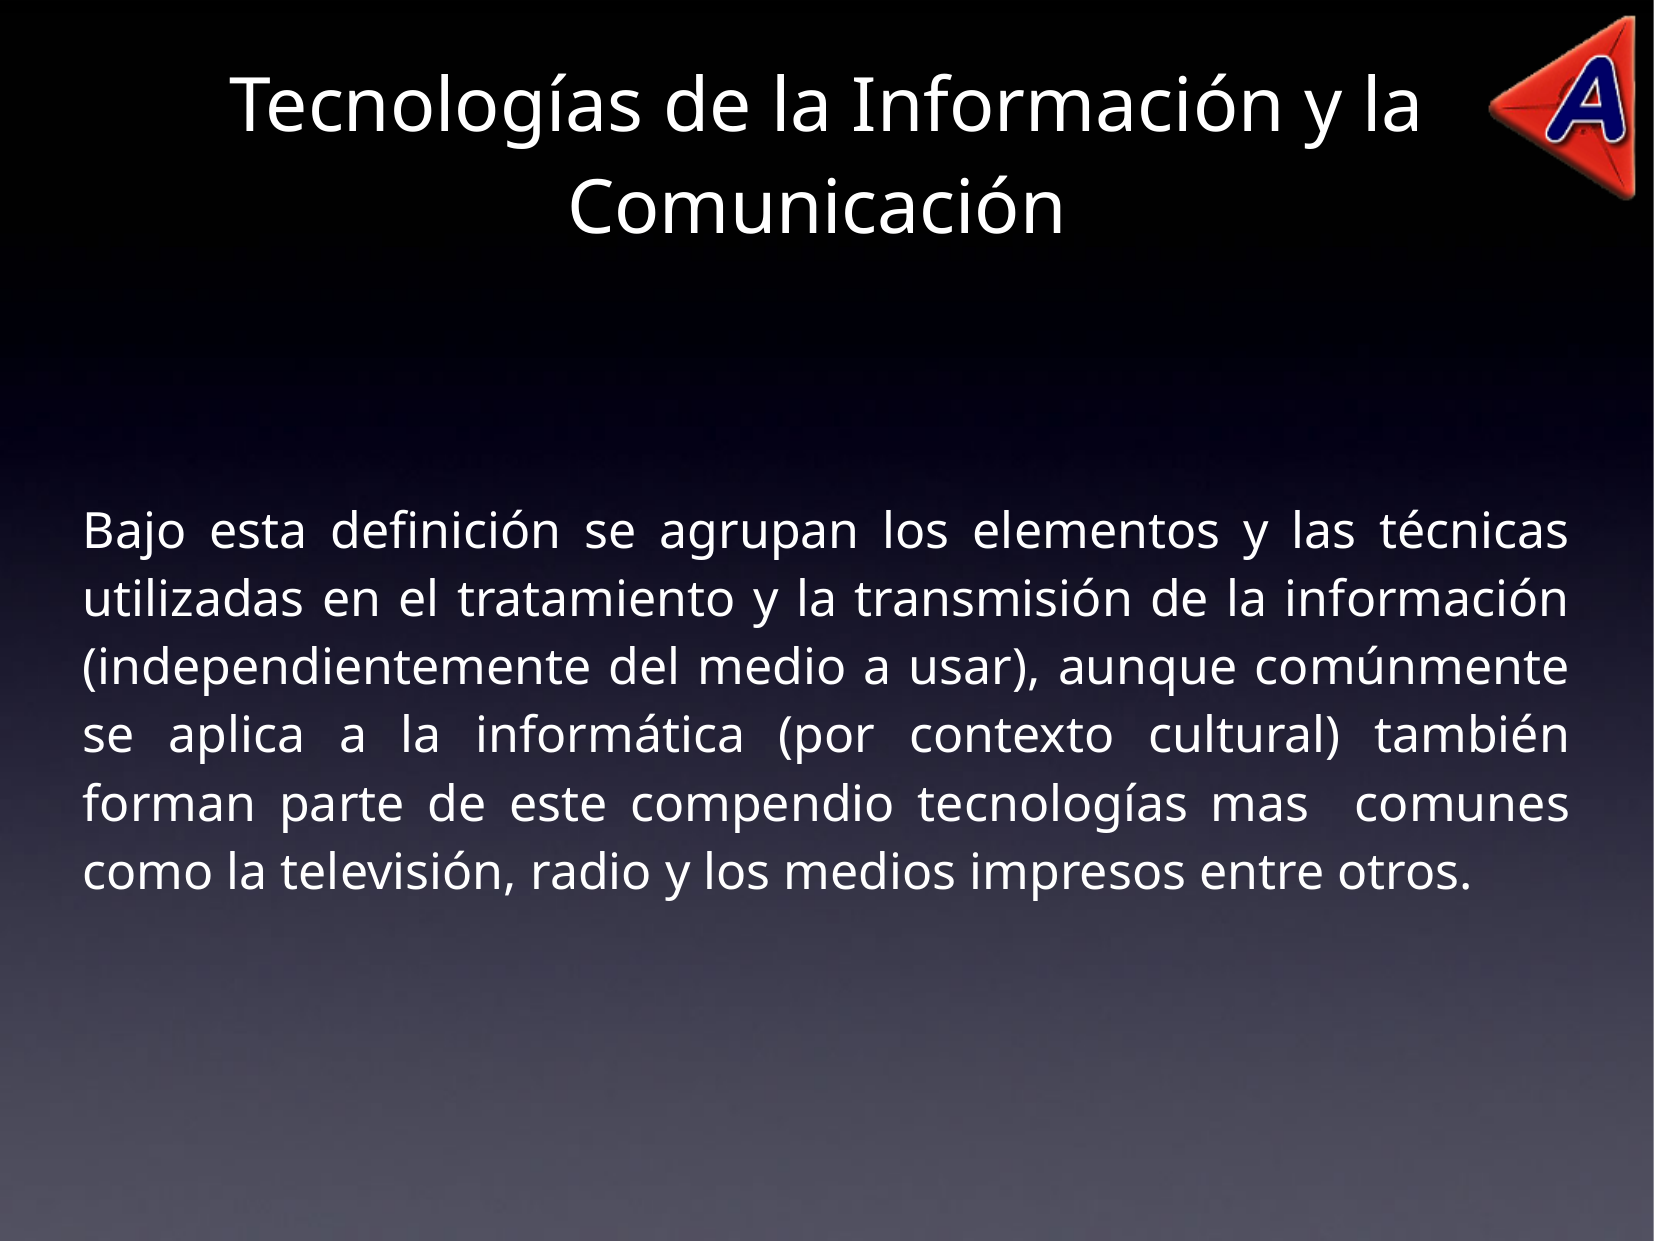

Tecnologías de la Información y la Comunicación
# Bajo esta definición se agrupan los elementos y las técnicas utilizadas en el tratamiento y la transmisión de la información (independientemente del medio a usar), aunque comúnmente se aplica a la informática (por contexto cultural) también forman parte de este compendio tecnologías mas comunes como la televisión, radio y los medios impresos entre otros.